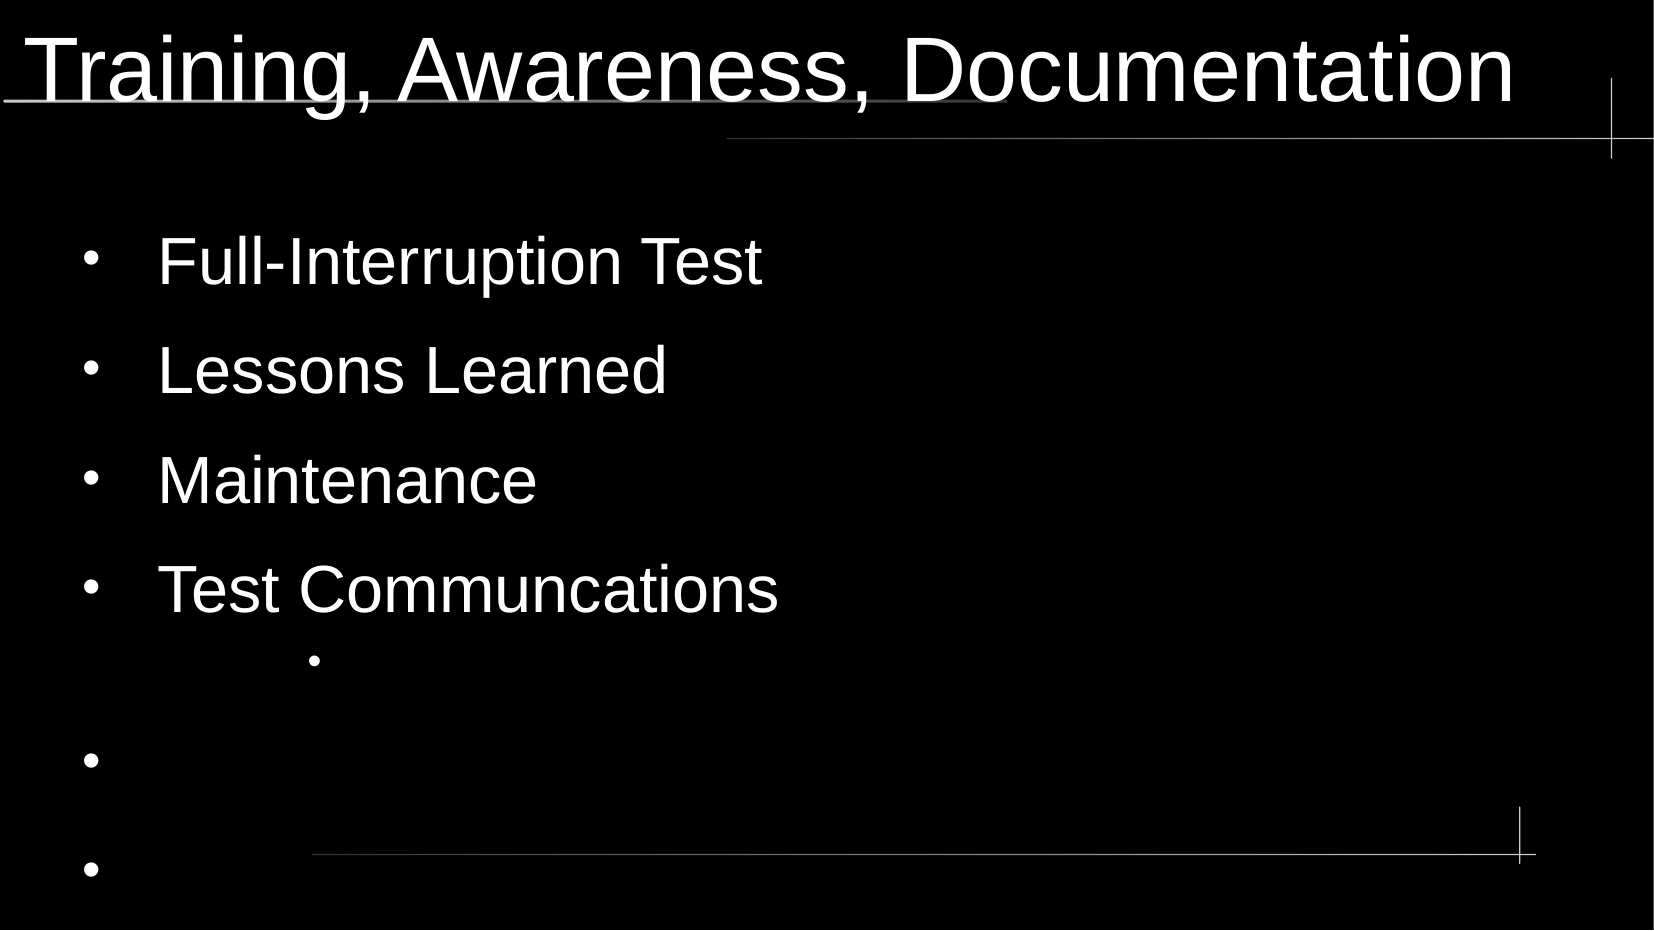

# Training, Awareness, Documentation
Full-Interruption Test
Lessons Learned
Maintenance
Test Communcations